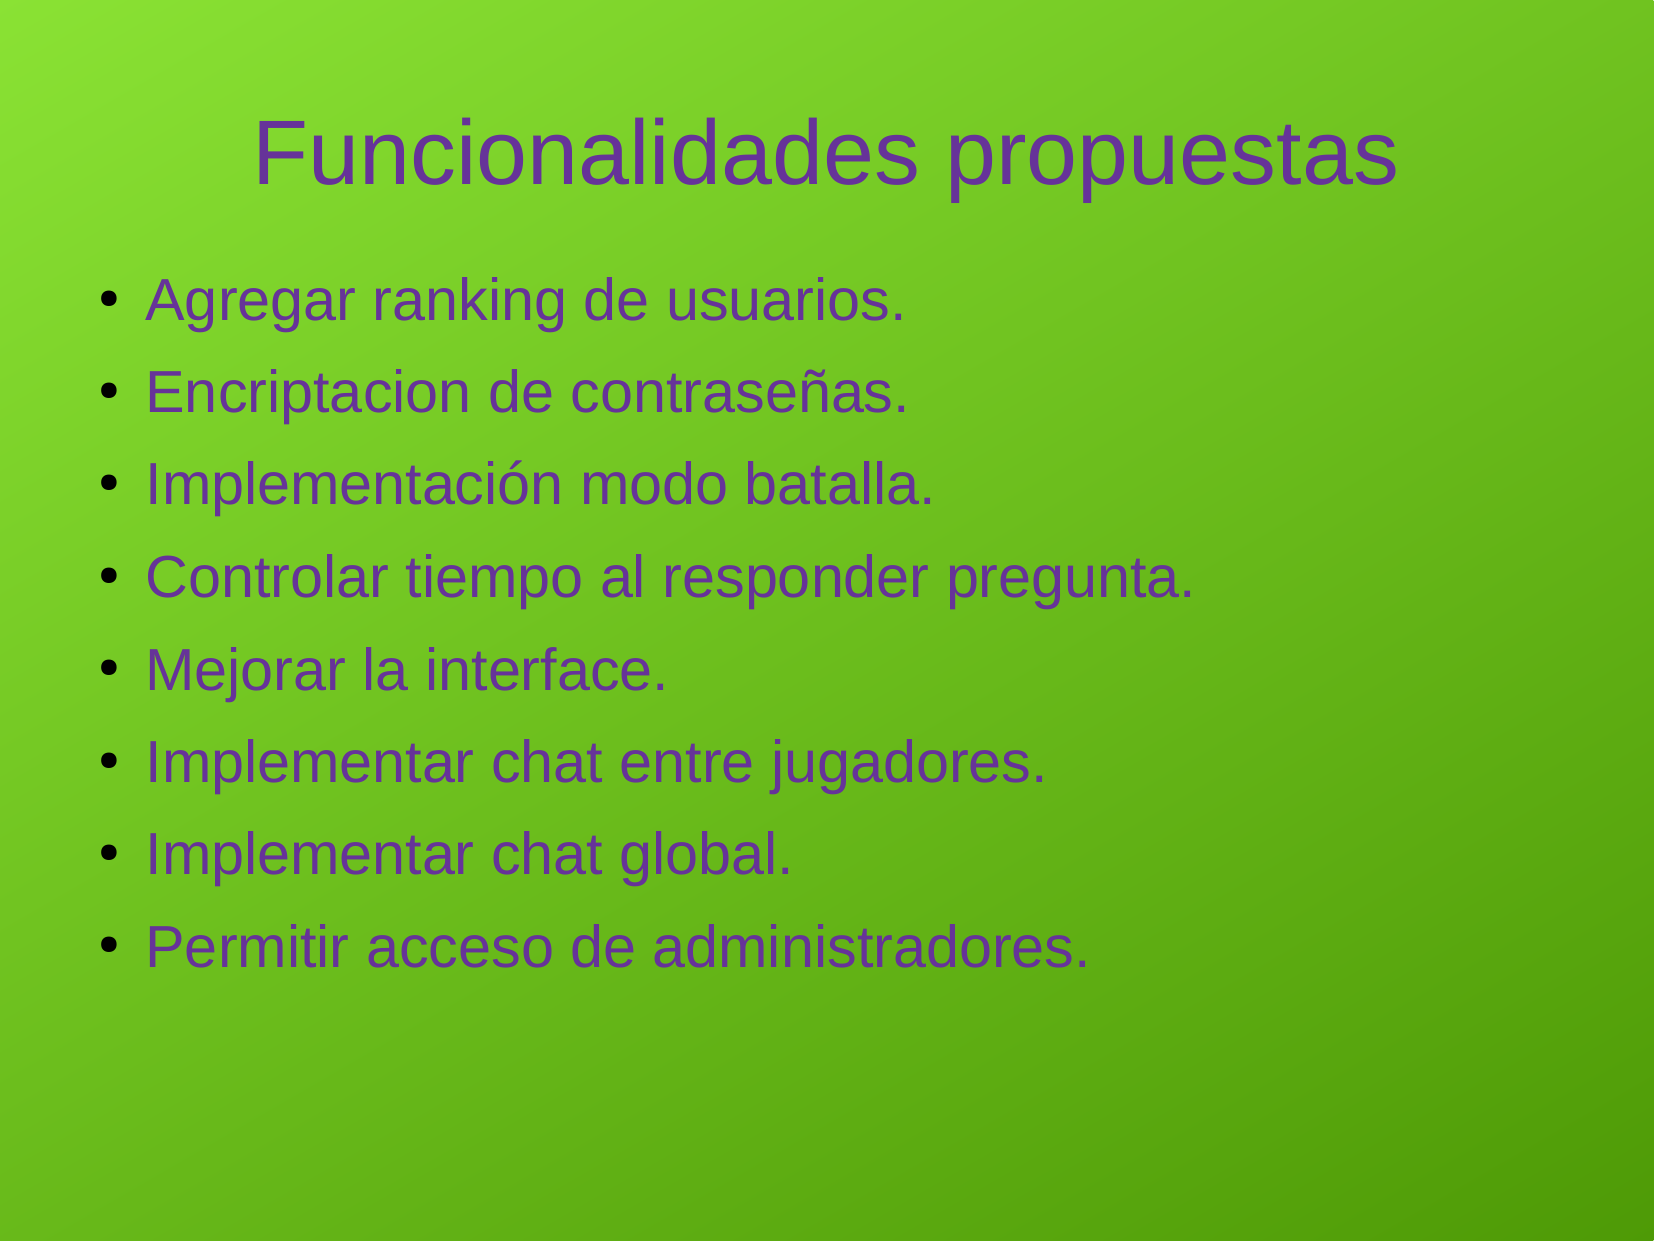

# Funcionalidades propuestas
Agregar ranking de usuarios.
Encriptacion de contraseñas.
Implementación modo batalla.
Controlar tiempo al responder pregunta.
Mejorar la interface.
Implementar chat entre jugadores.
Implementar chat global.
Permitir acceso de administradores.